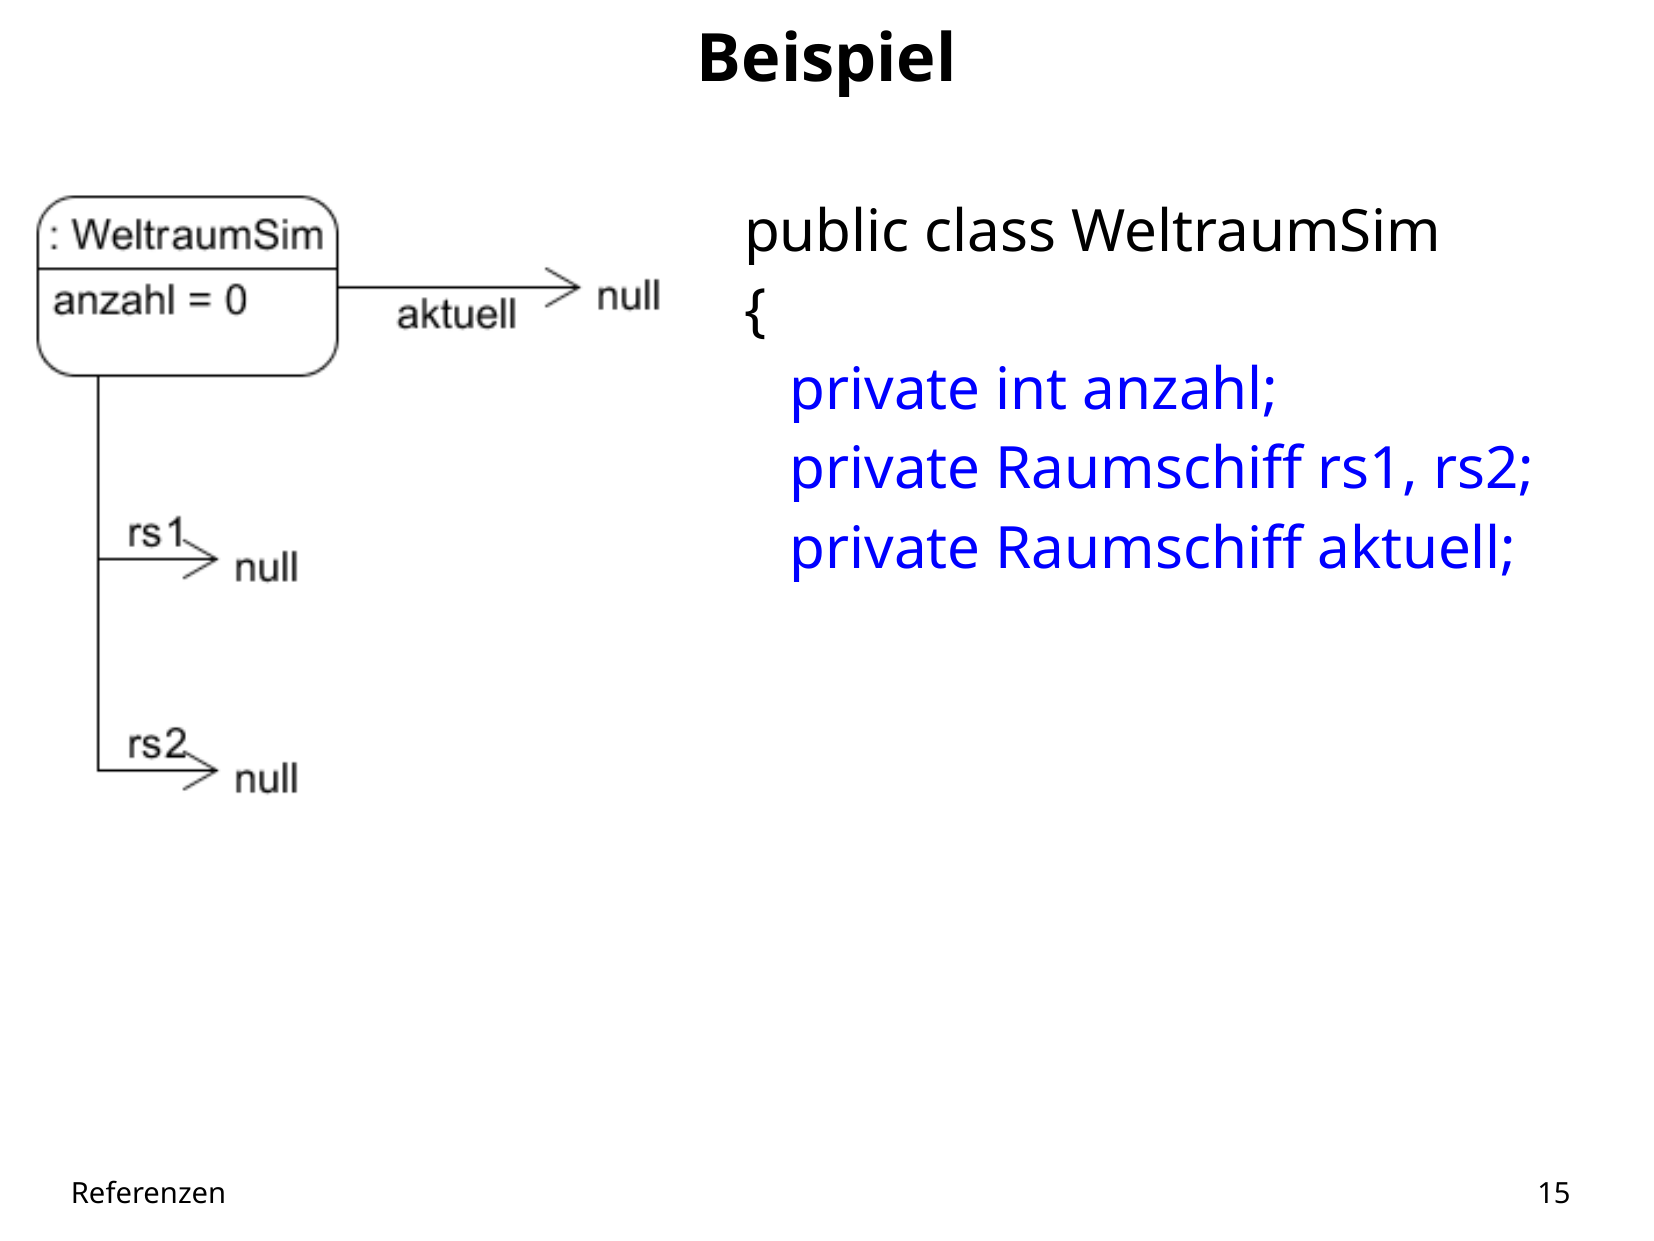

# Beispiel
public class WeltraumSim
{
 private int anzahl;
 private Raumschiff rs1, rs2;
 private Raumschiff aktuell;
Referenzen
15